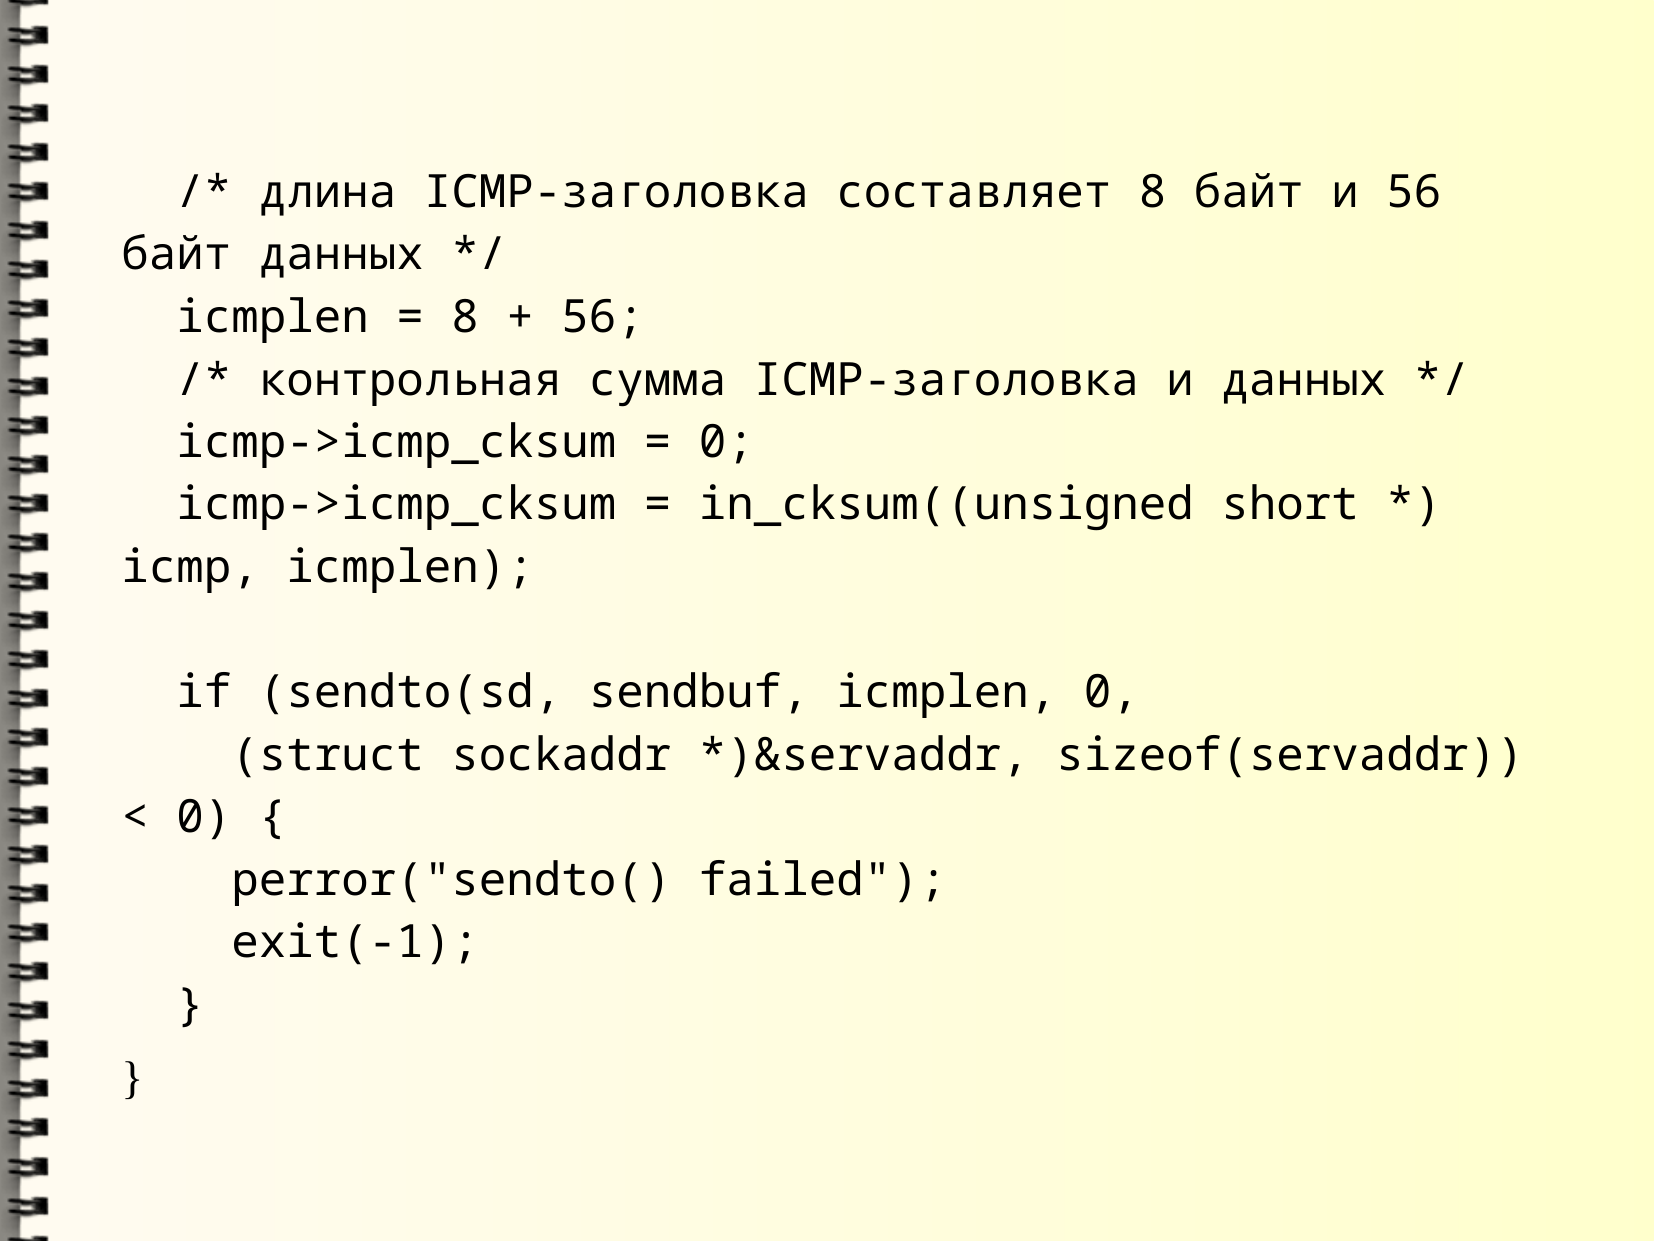

# /* длина ICMP-заголовка составляет 8 байт и 56 байт данных */
 icmplen = 8 + 56;
 /* контрольная сумма ICMP-заголовка и данных */
 icmp->icmp_cksum = 0;
 icmp->icmp_cksum = in_cksum((unsigned short *) icmp, icmplen);
 if (sendto(sd, sendbuf, icmplen, 0,
 (struct sockaddr *)&servaddr, sizeof(servaddr)) < 0) {
 perror("sendto() failed");
 exit(-1);
 }
}